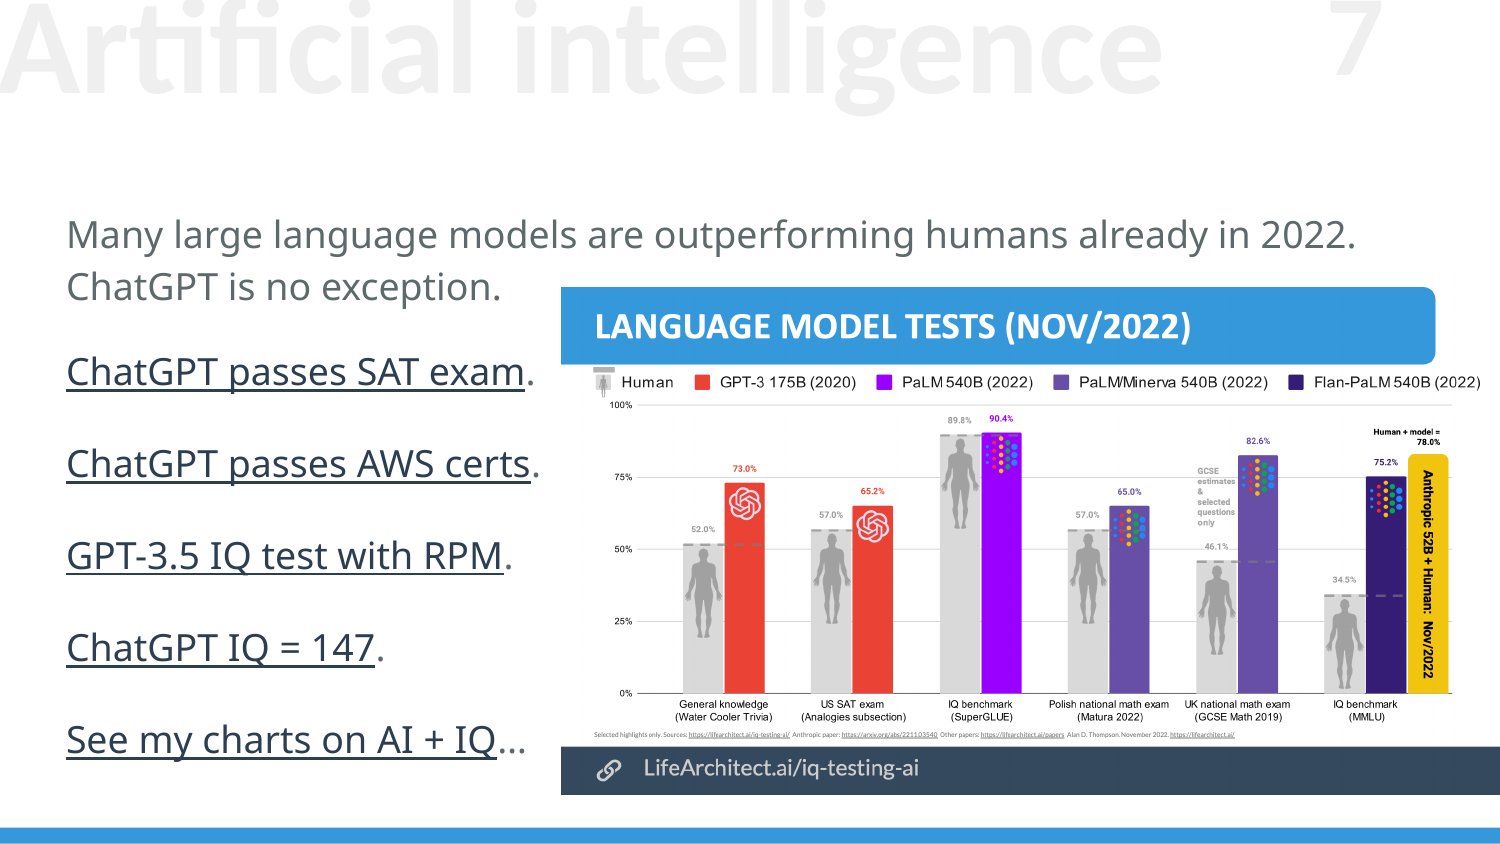

Artificial intelligence
# Many large language models are outperforming humans already in 2022. ChatGPT is no exception.
ChatGPT passes SAT exam.
ChatGPT passes AWS certs.
GPT-3.5 IQ test with RPM.
ChatGPT IQ = 147.
See my charts on AI + IQ…